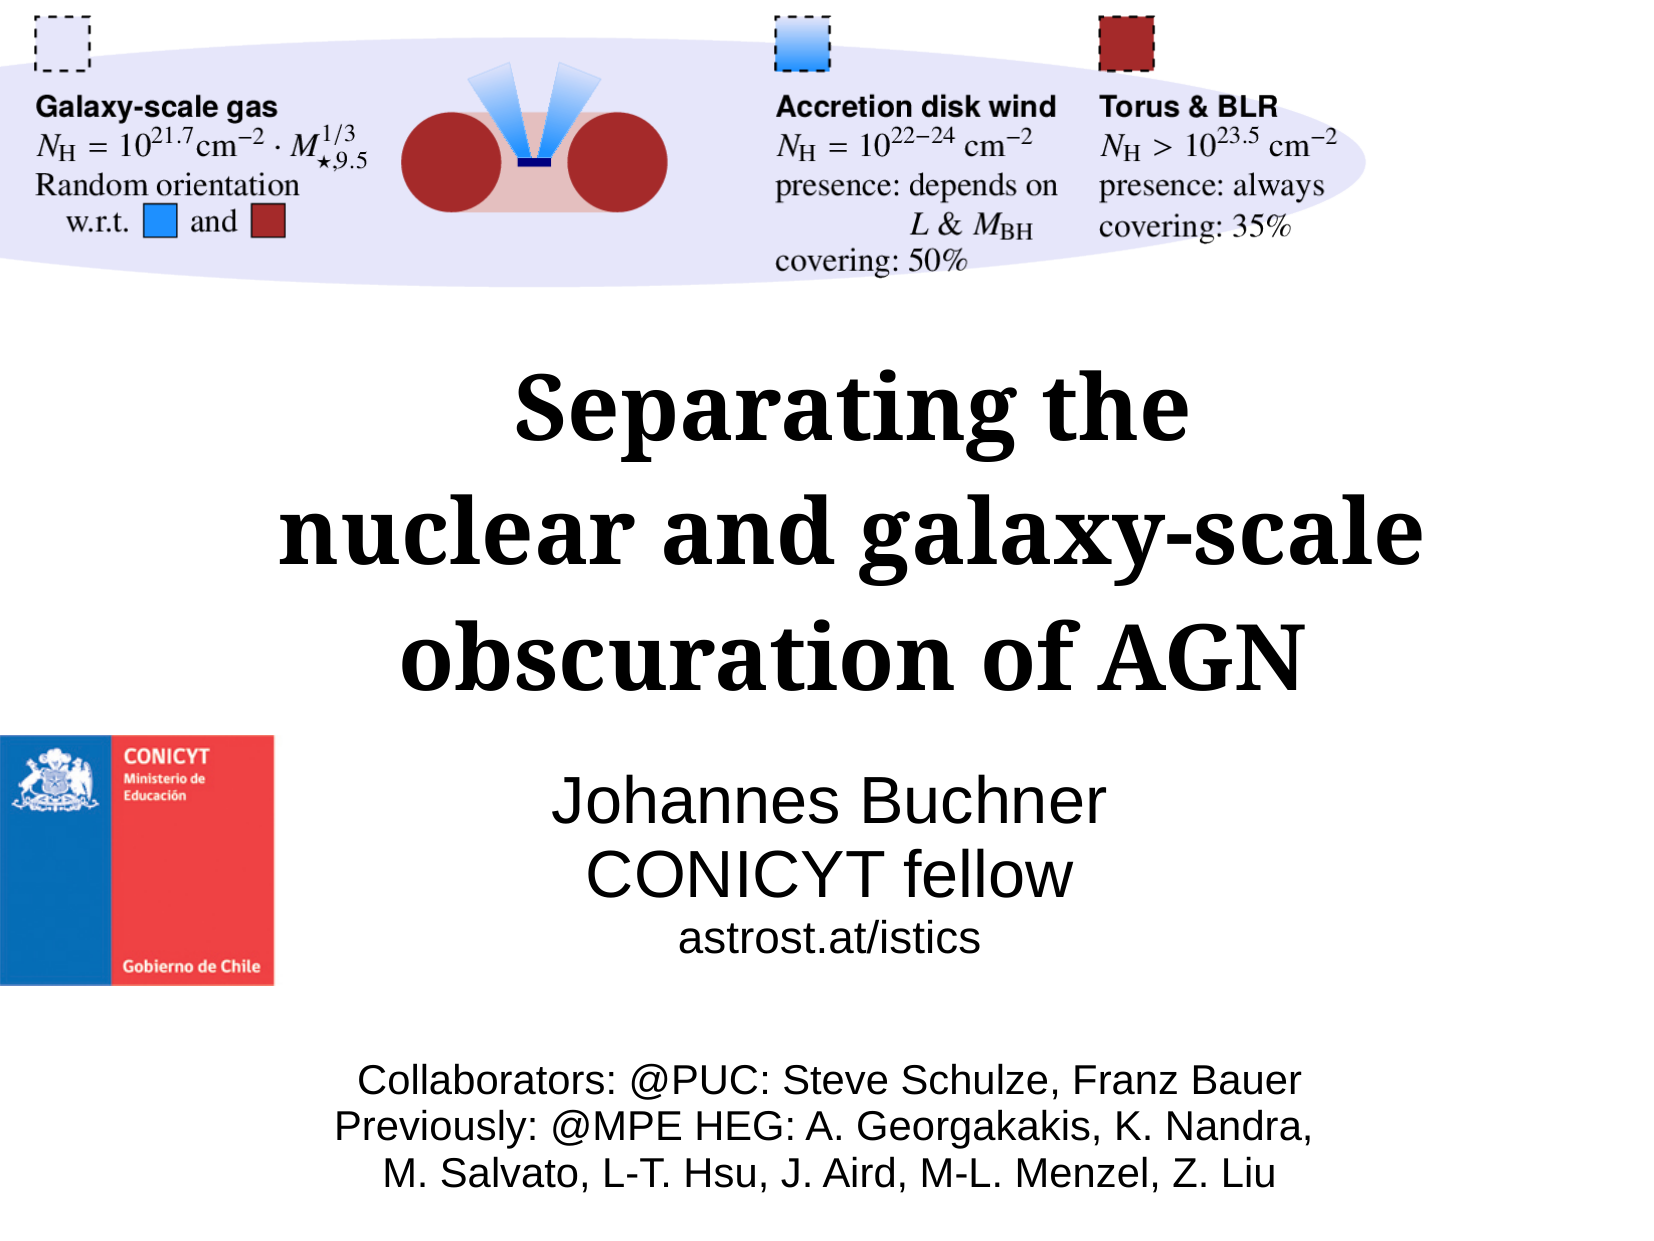

# Separating the nuclear and galaxy-scale obscuration of AGN
Johannes Buchner
CONICYT fellow
astrost.at/istics
Collaborators: @PUC: Steve Schulze, Franz Bauer
Previously: @MPE HEG: A. Georgakakis, K. Nandra,
M. Salvato, L-T. Hsu, J. Aird, M-L. Menzel, Z. Liu